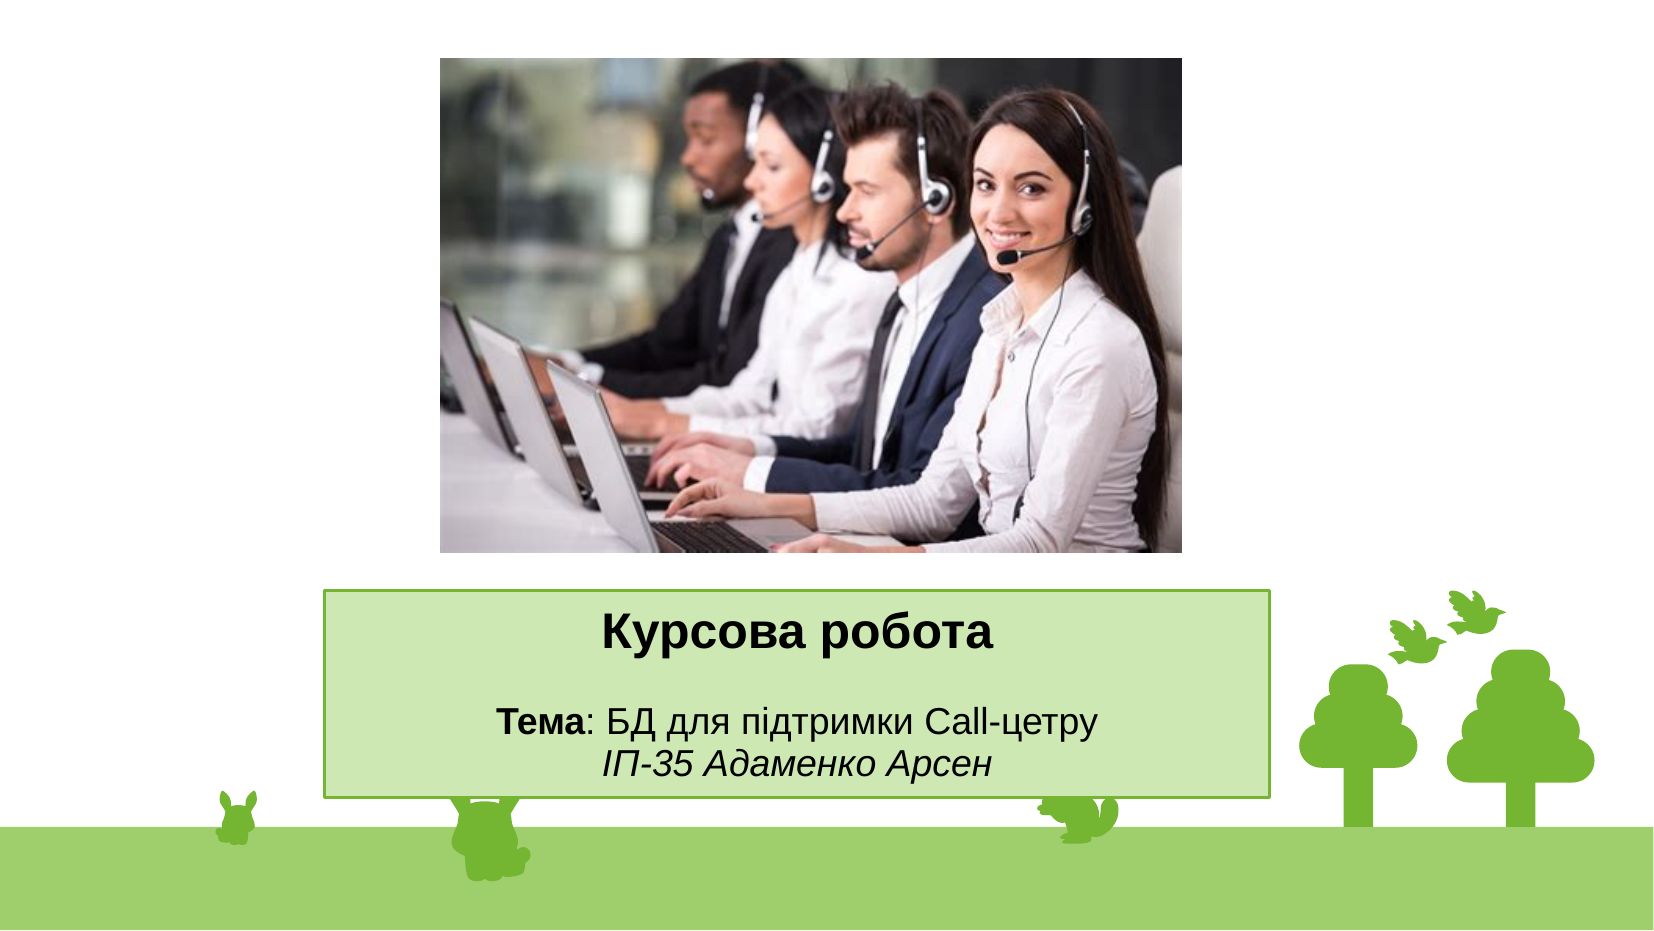

Курсова робота
Тема: БД для підтримки Call-цетру
ІП-35 Адаменко Арсен